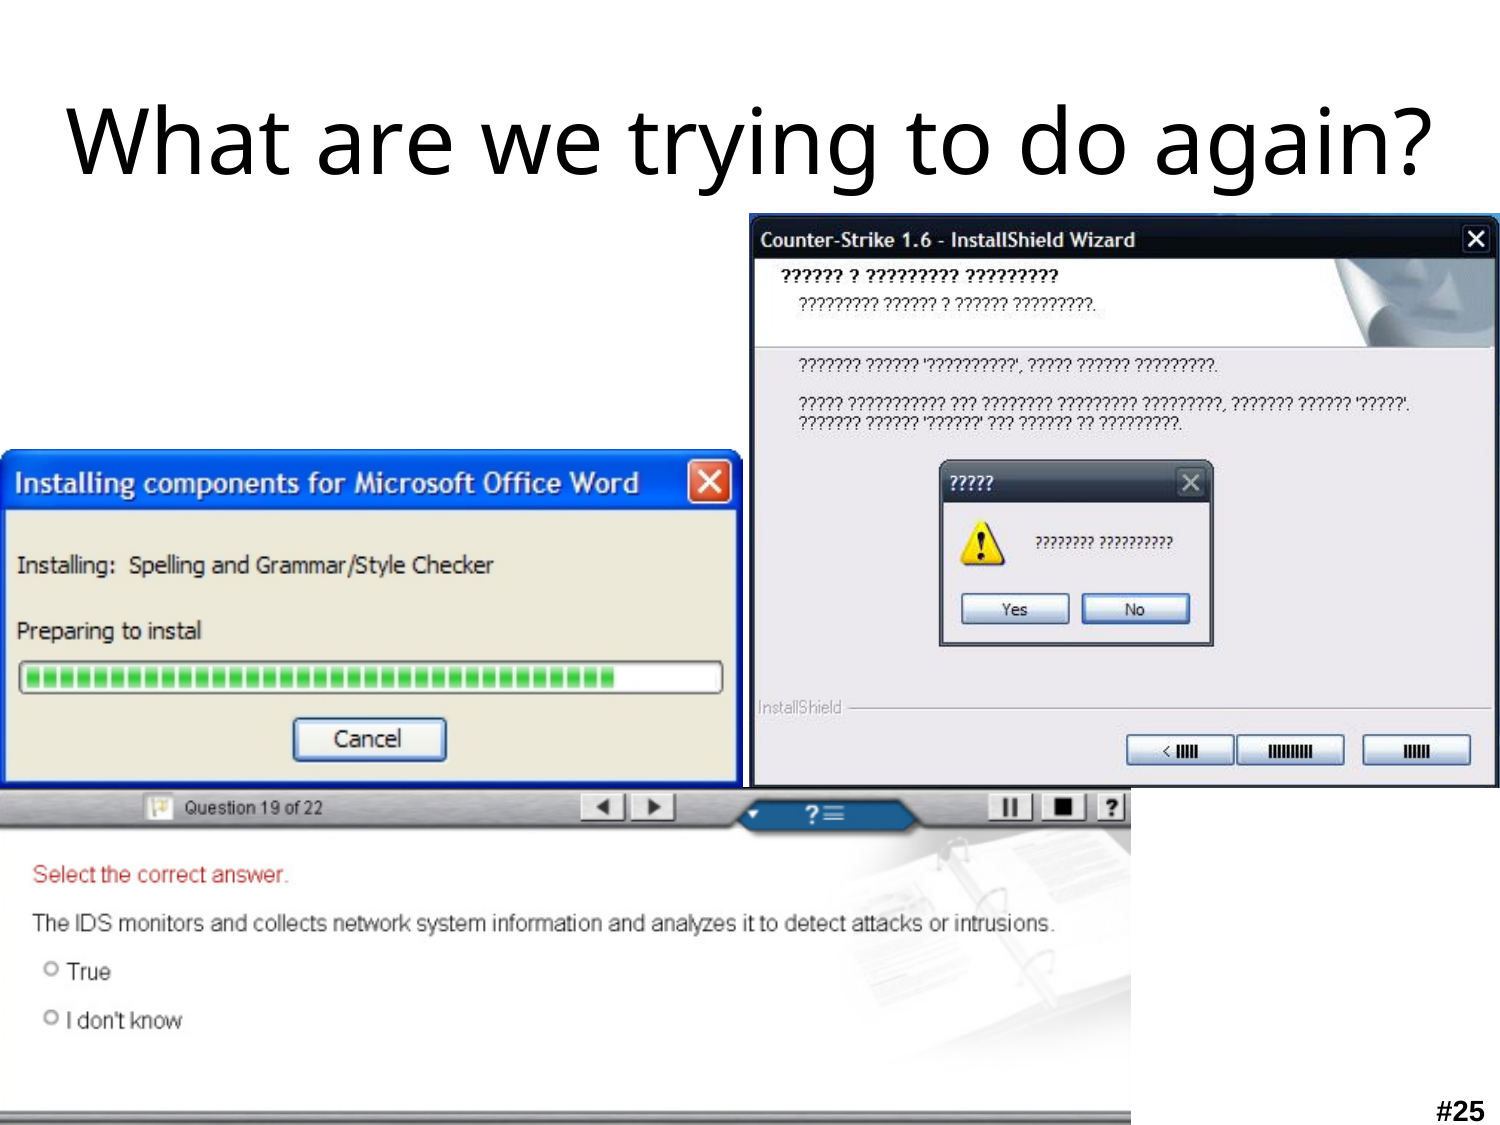

# What are we trying to do again?
25